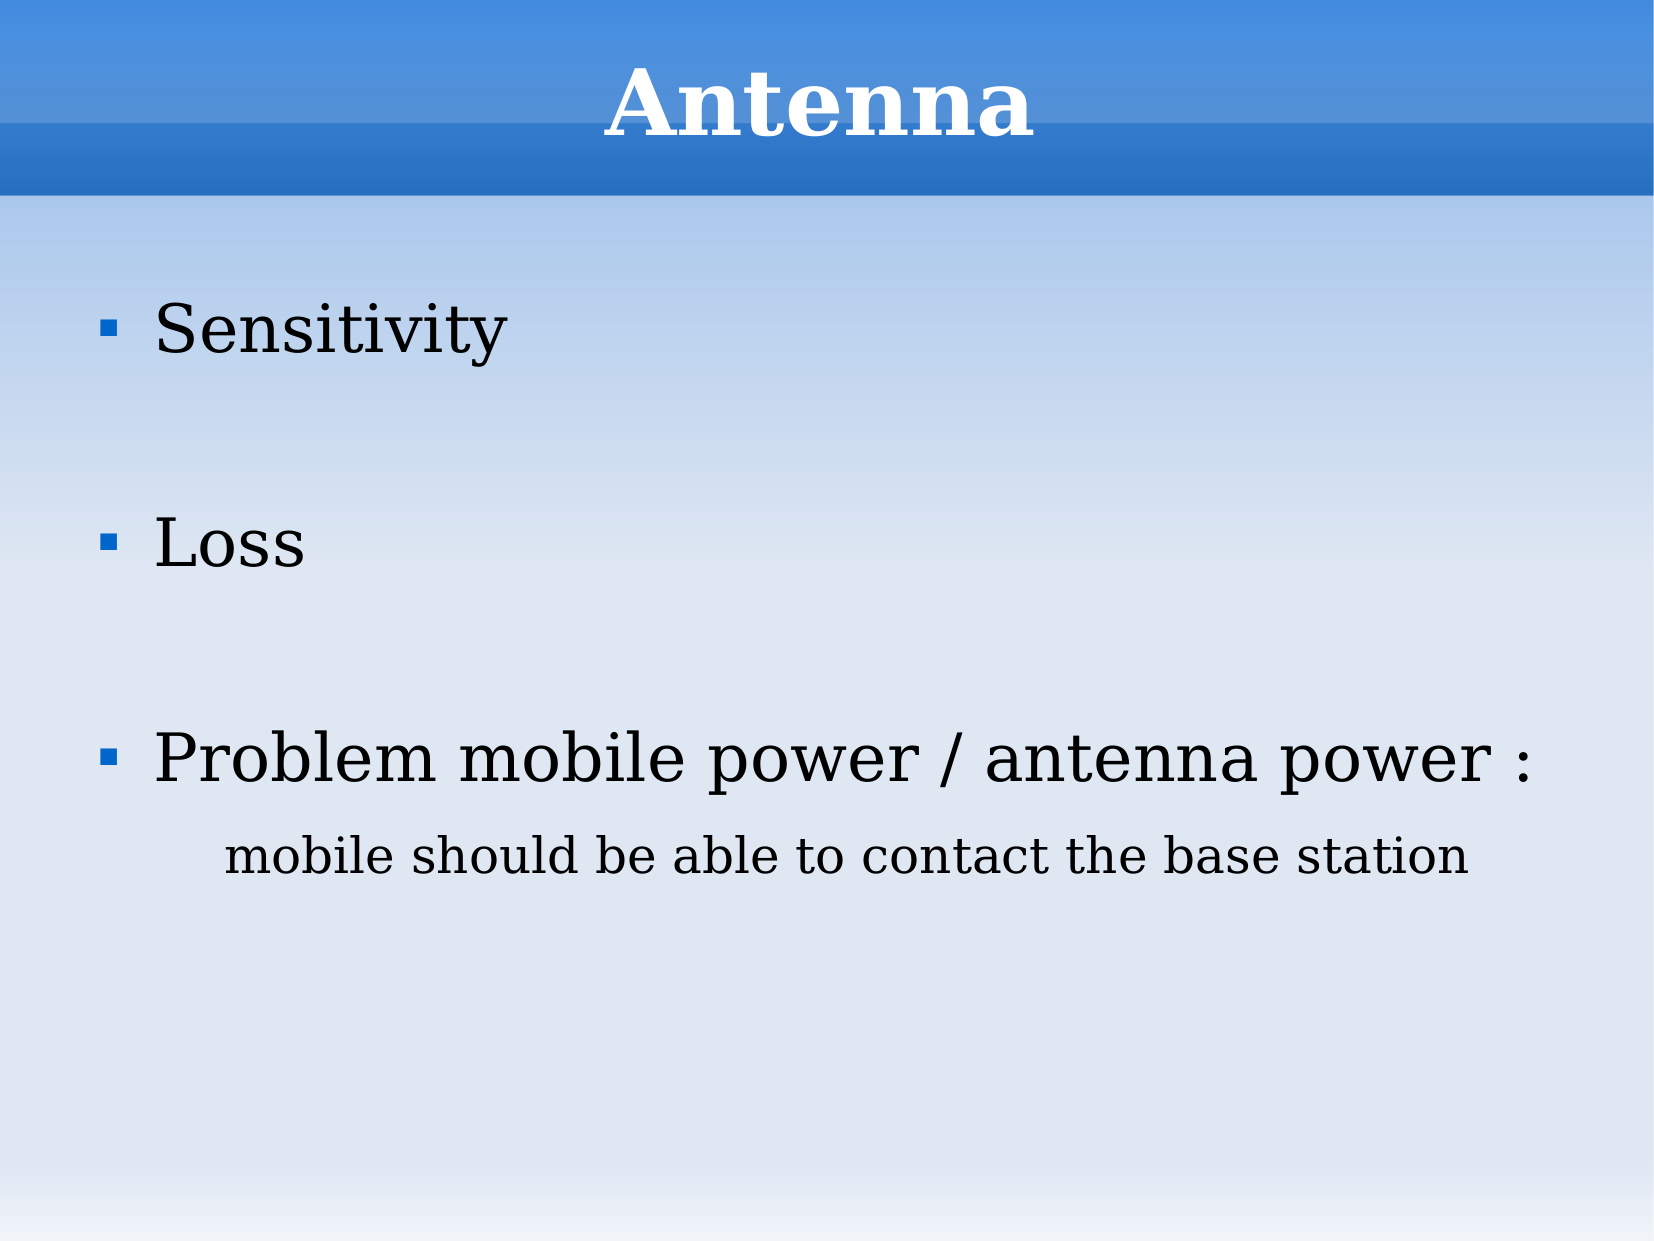

# Antenna
Sensitivity
Loss
Problem mobile power / antenna power :
mobile should be able to contact the base station